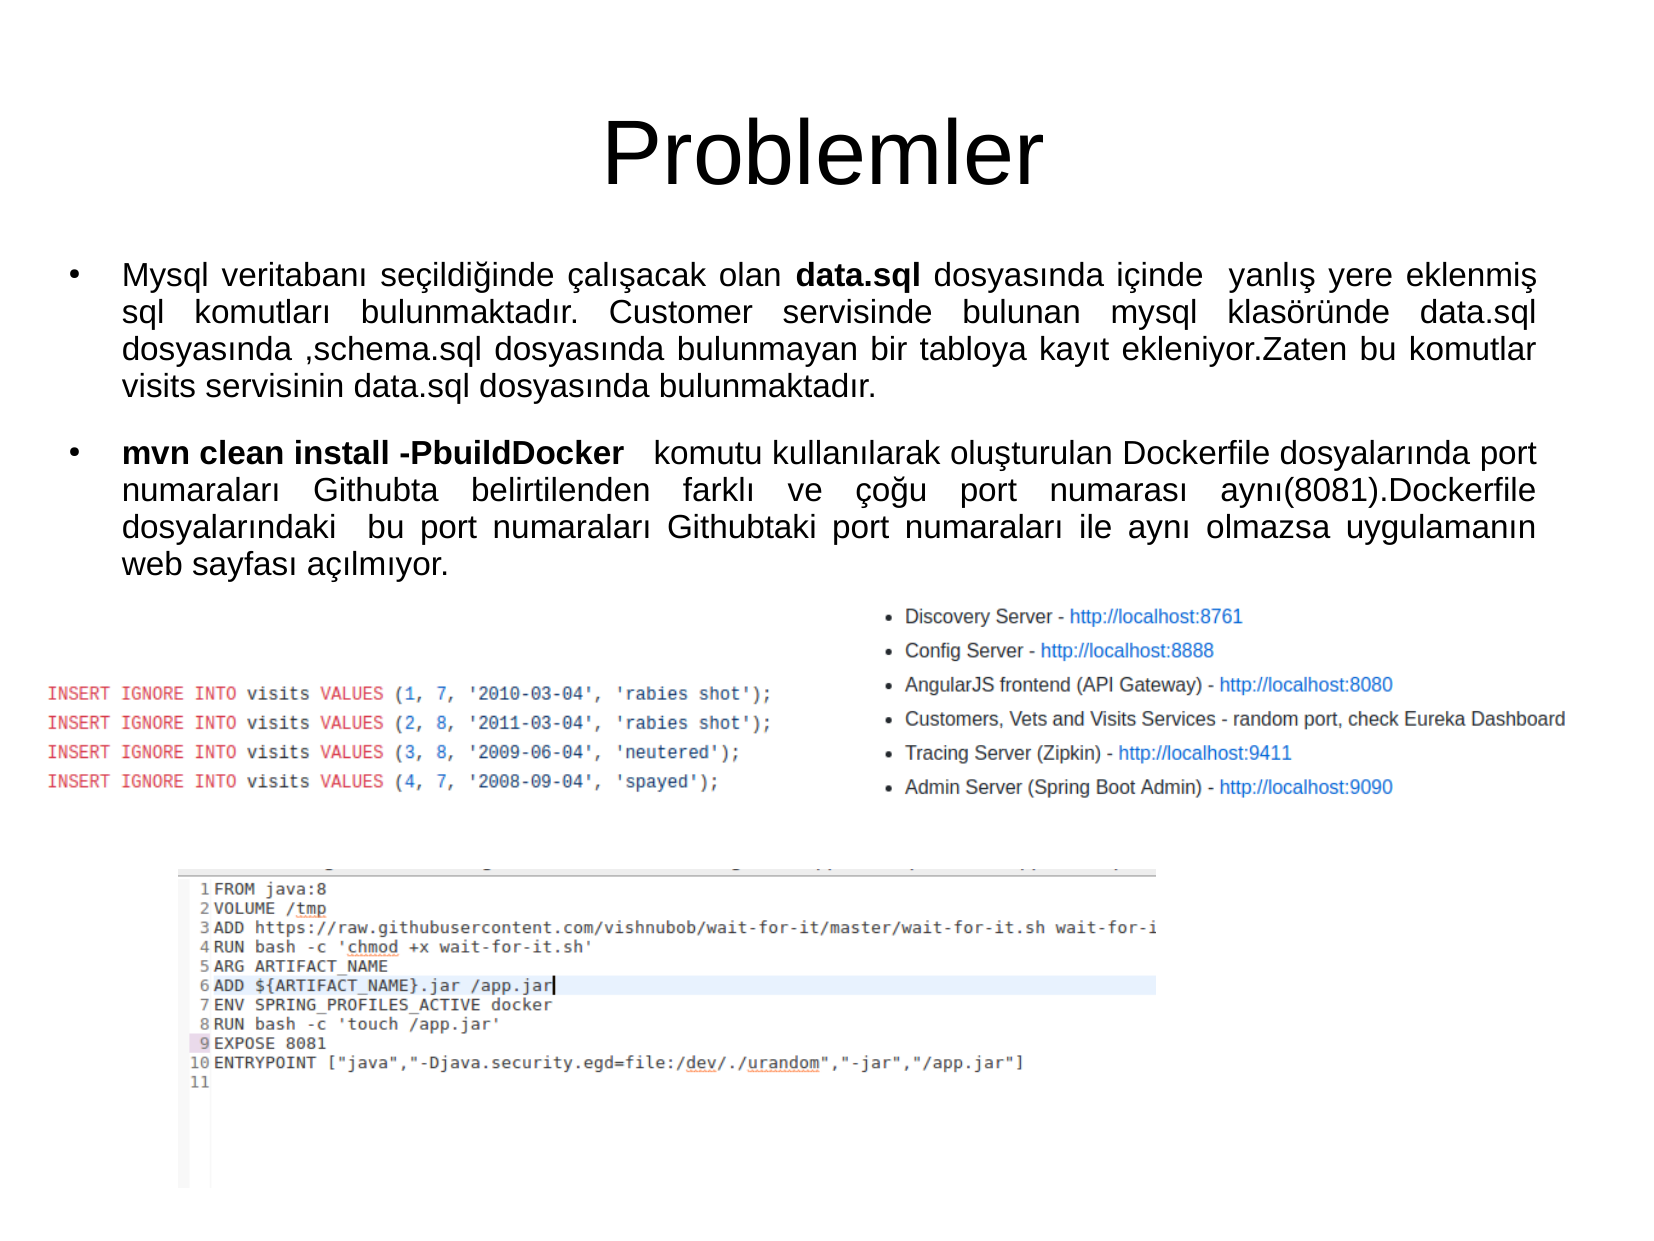

# Problemler
Mysql veritabanı seçildiğinde çalışacak olan data.sql dosyasında içinde yanlış yere eklenmiş sql komutları bulunmaktadır. Customer servisinde bulunan mysql klasöründe data.sql dosyasında ,schema.sql dosyasında bulunmayan bir tabloya kayıt ekleniyor.Zaten bu komutlar visits servisinin data.sql dosyasında bulunmaktadır.
mvn clean install -PbuildDocker komutu kullanılarak oluşturulan Dockerfile dosyalarında port numaraları Githubta belirtilenden farklı ve çoğu port numarası aynı(8081).Dockerfile dosyalarındaki bu port numaraları Githubtaki port numaraları ile aynı olmazsa uygulamanın web sayfası açılmıyor.